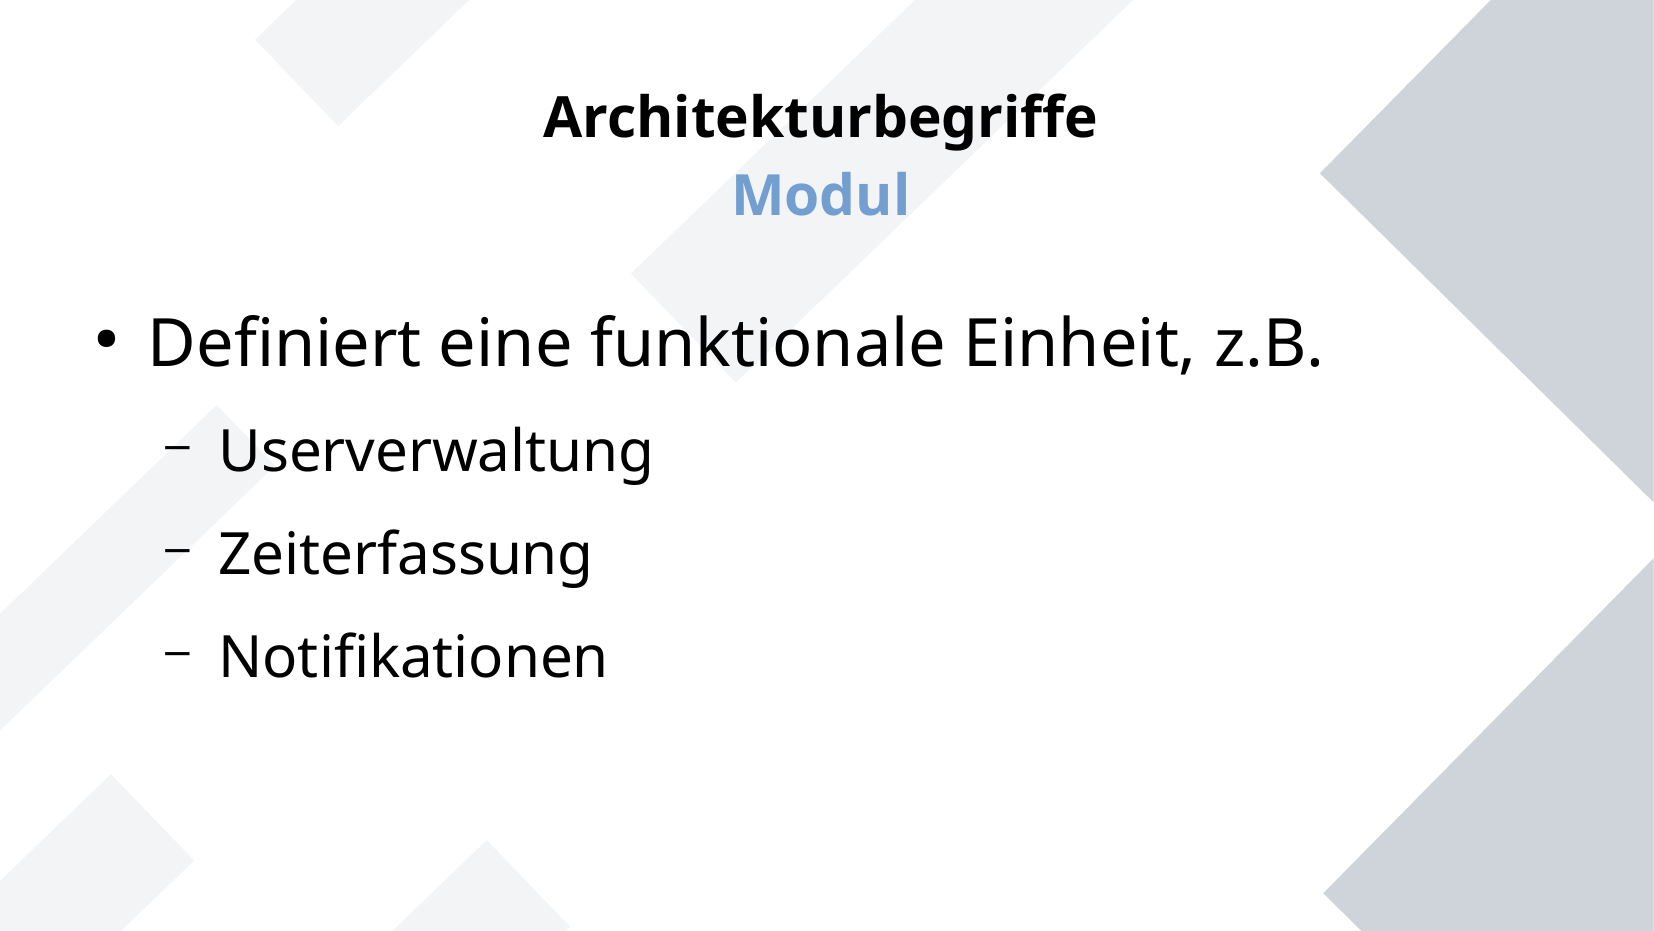

# Architekturbegriffe Modul
Definiert eine funktionale Einheit, z.B.
Userverwaltung
Zeiterfassung
Notifikationen